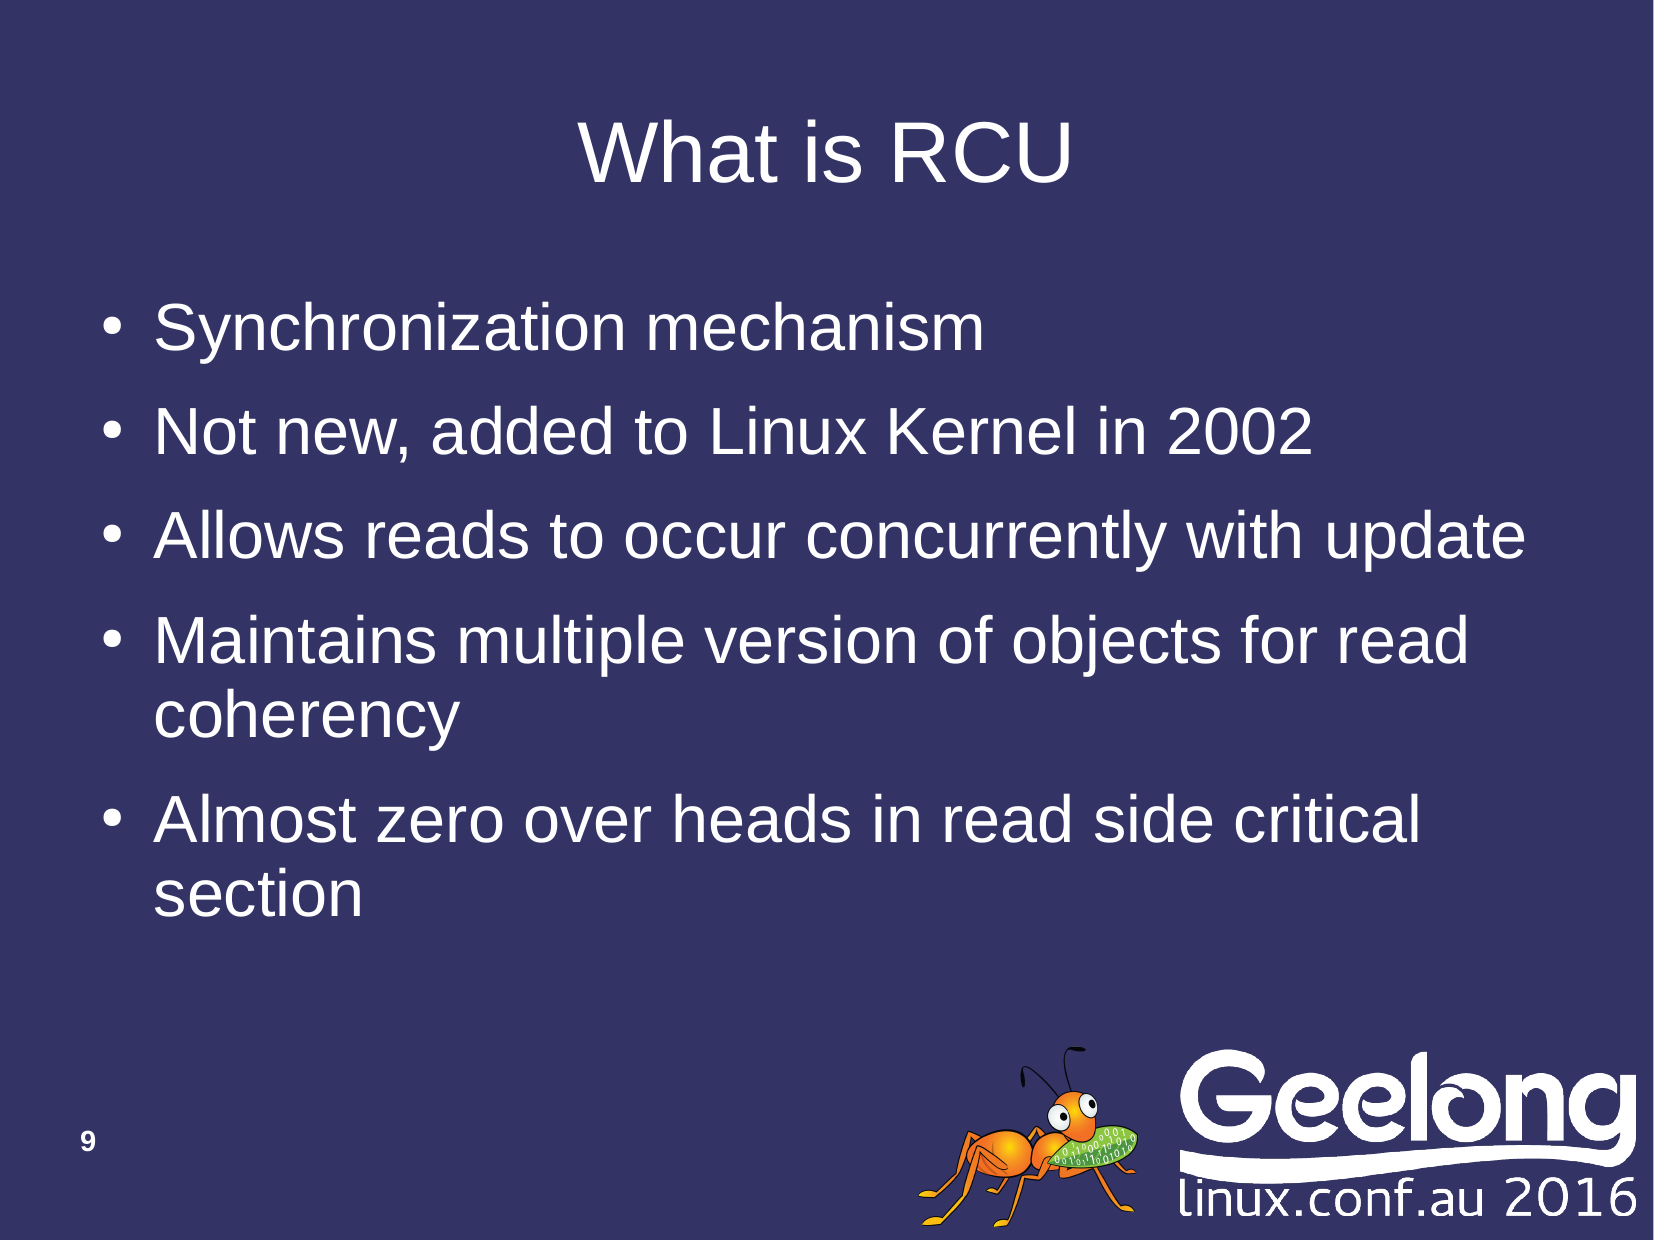

# What is RCU
Synchronization mechanism
Not new, added to Linux Kernel in 2002
Allows reads to occur concurrently with update
Maintains multiple version of objects for read coherency
Almost zero over heads in read side critical section
9